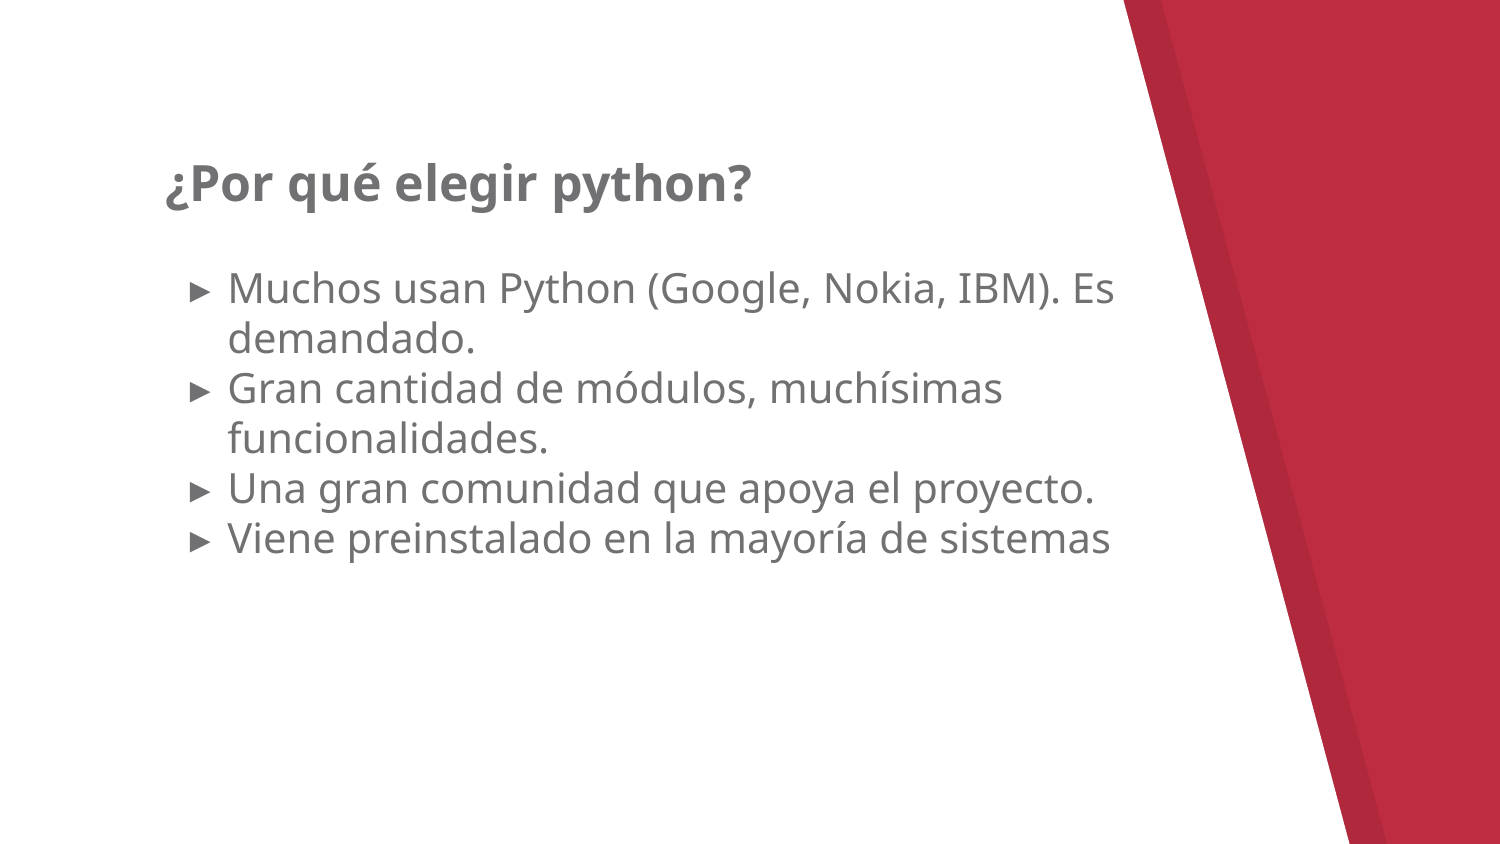

# ¿Por qué elegir python?
Muchos usan Python (Google, Nokia, IBM). Es demandado.
Gran cantidad de módulos, muchísimas funcionalidades.
Una gran comunidad que apoya el proyecto.
Viene preinstalado en la mayoría de sistemas